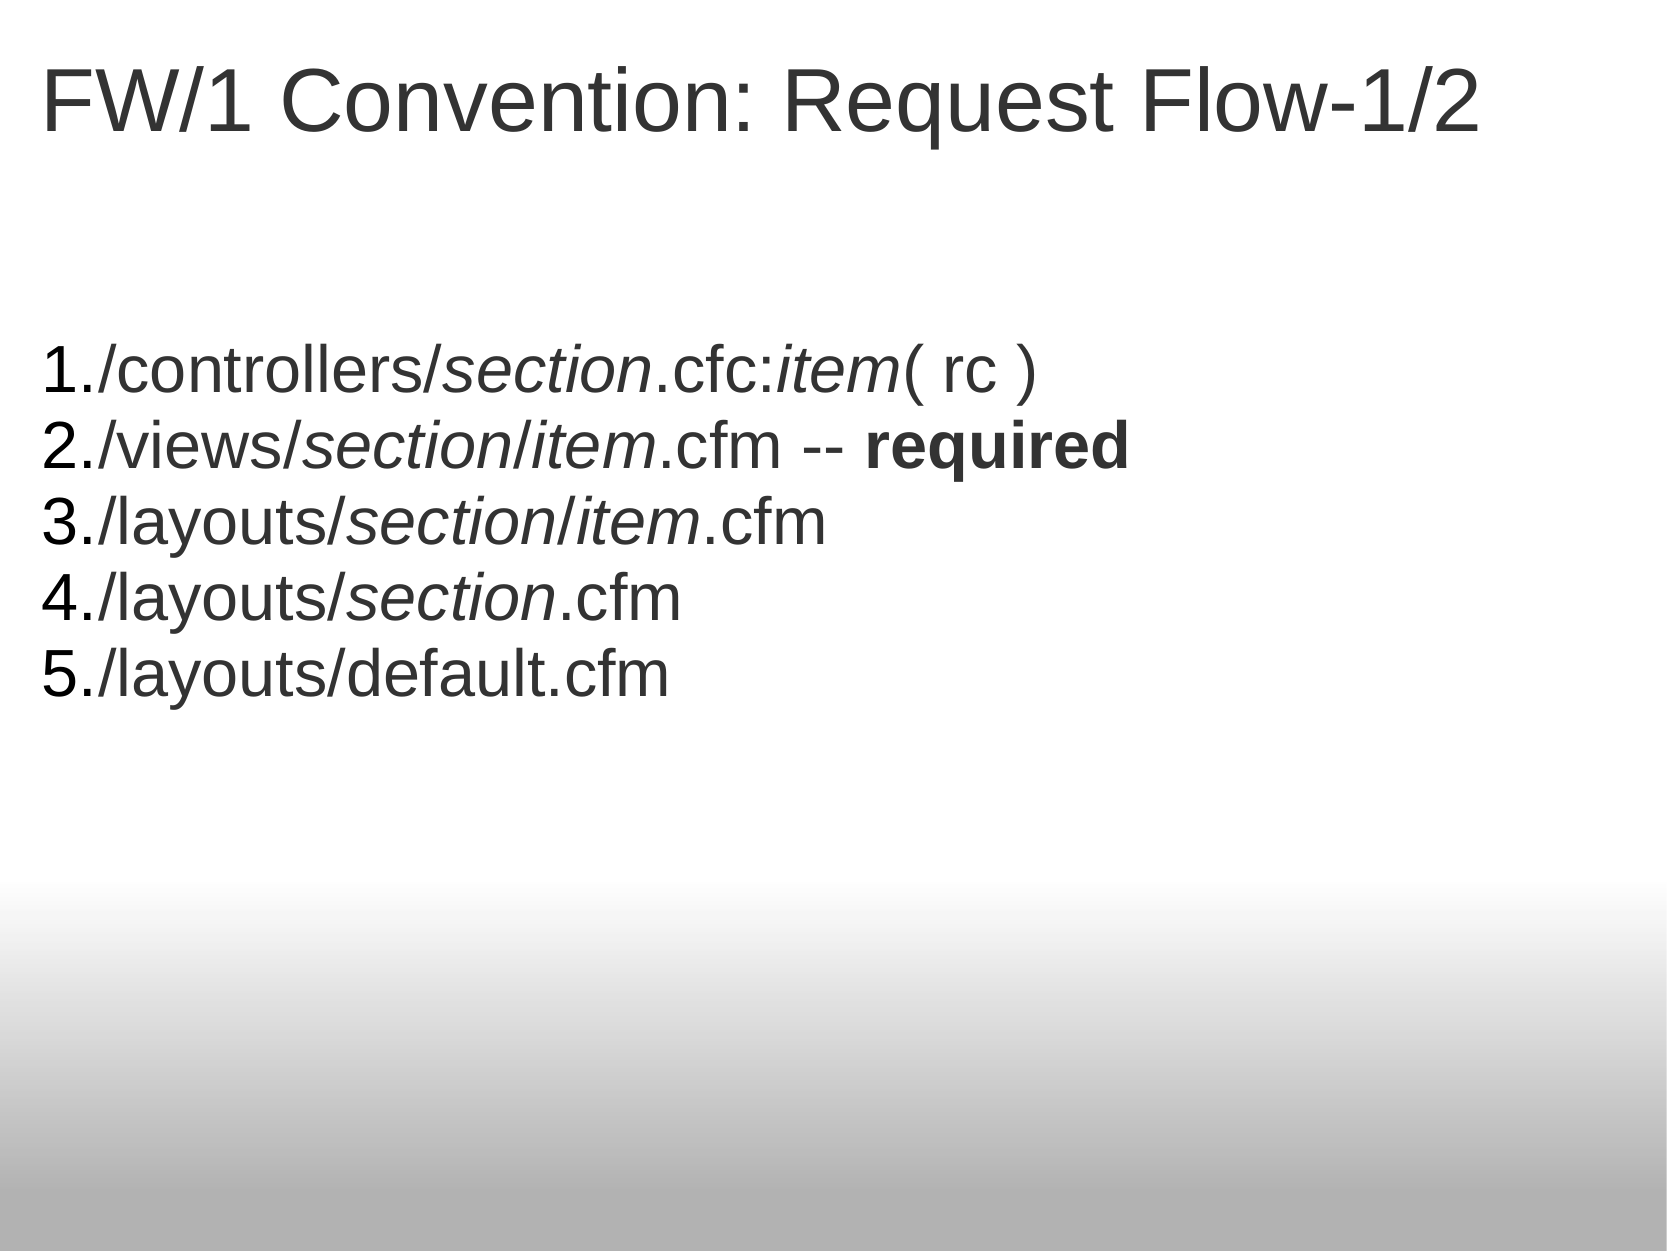

# FW/1 Convention: Request Flow-1/2
/controllers/section.cfc:item( rc )
/views/section/item.cfm -- required
/layouts/section/item.cfm
/layouts/section.cfm
/layouts/default.cfm